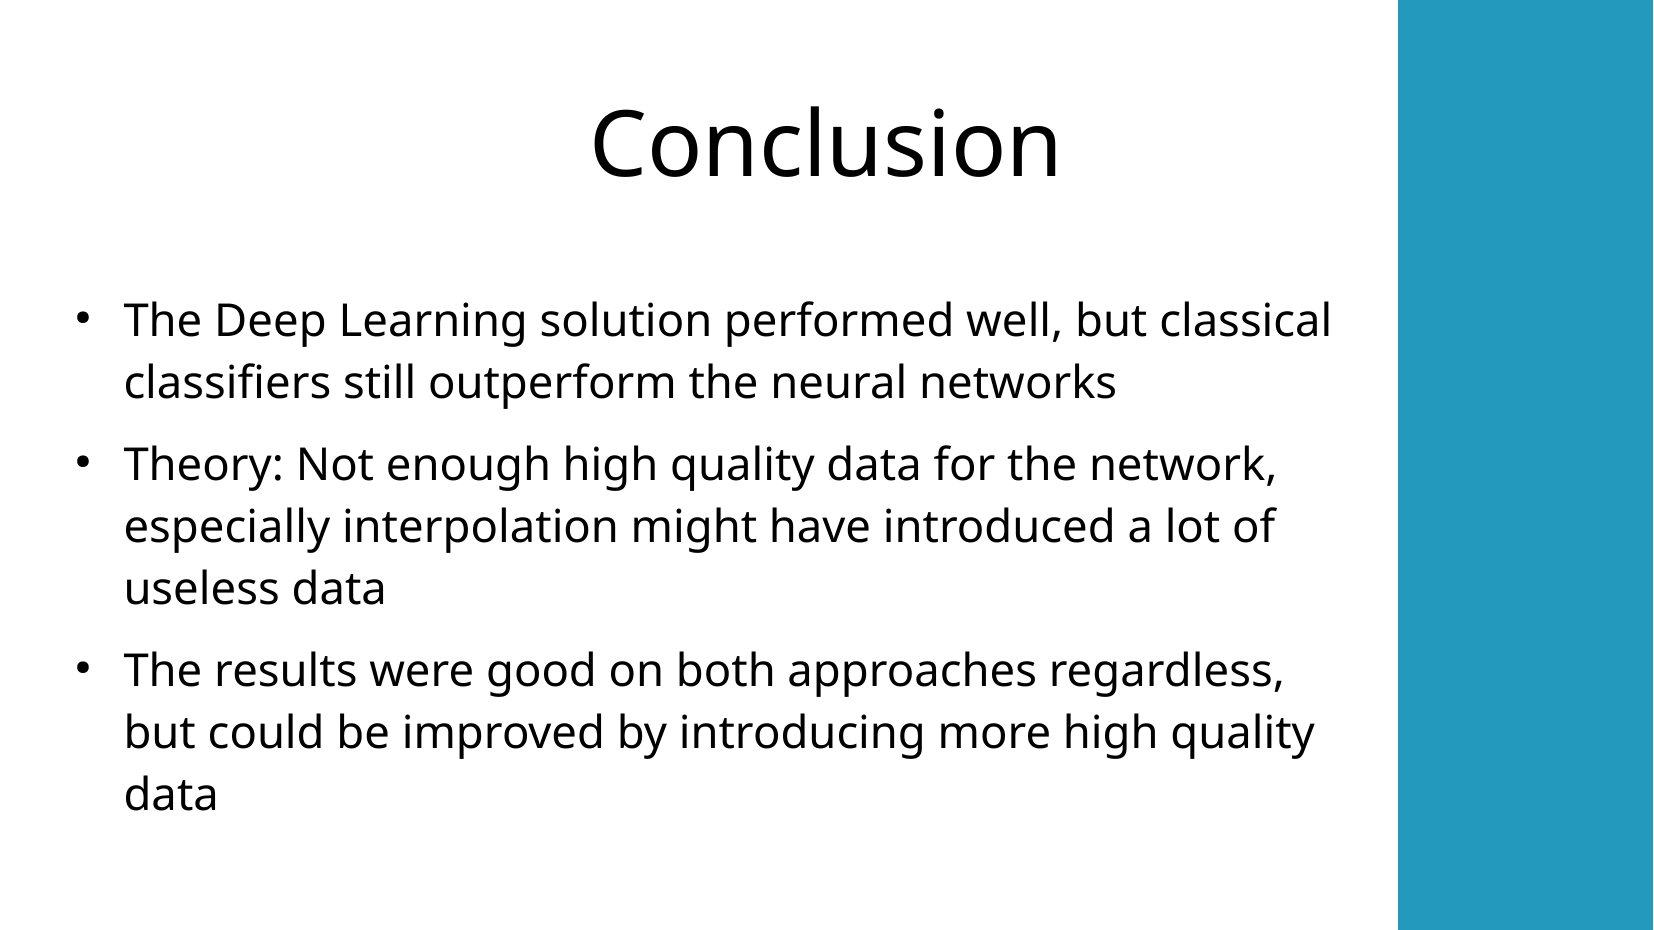

# Conclusion
The Deep Learning solution performed well, but classical classifiers still outperform the neural networks
Theory: Not enough high quality data for the network, especially interpolation might have introduced a lot of useless data
The results were good on both approaches regardless, but could be improved by introducing more high quality data